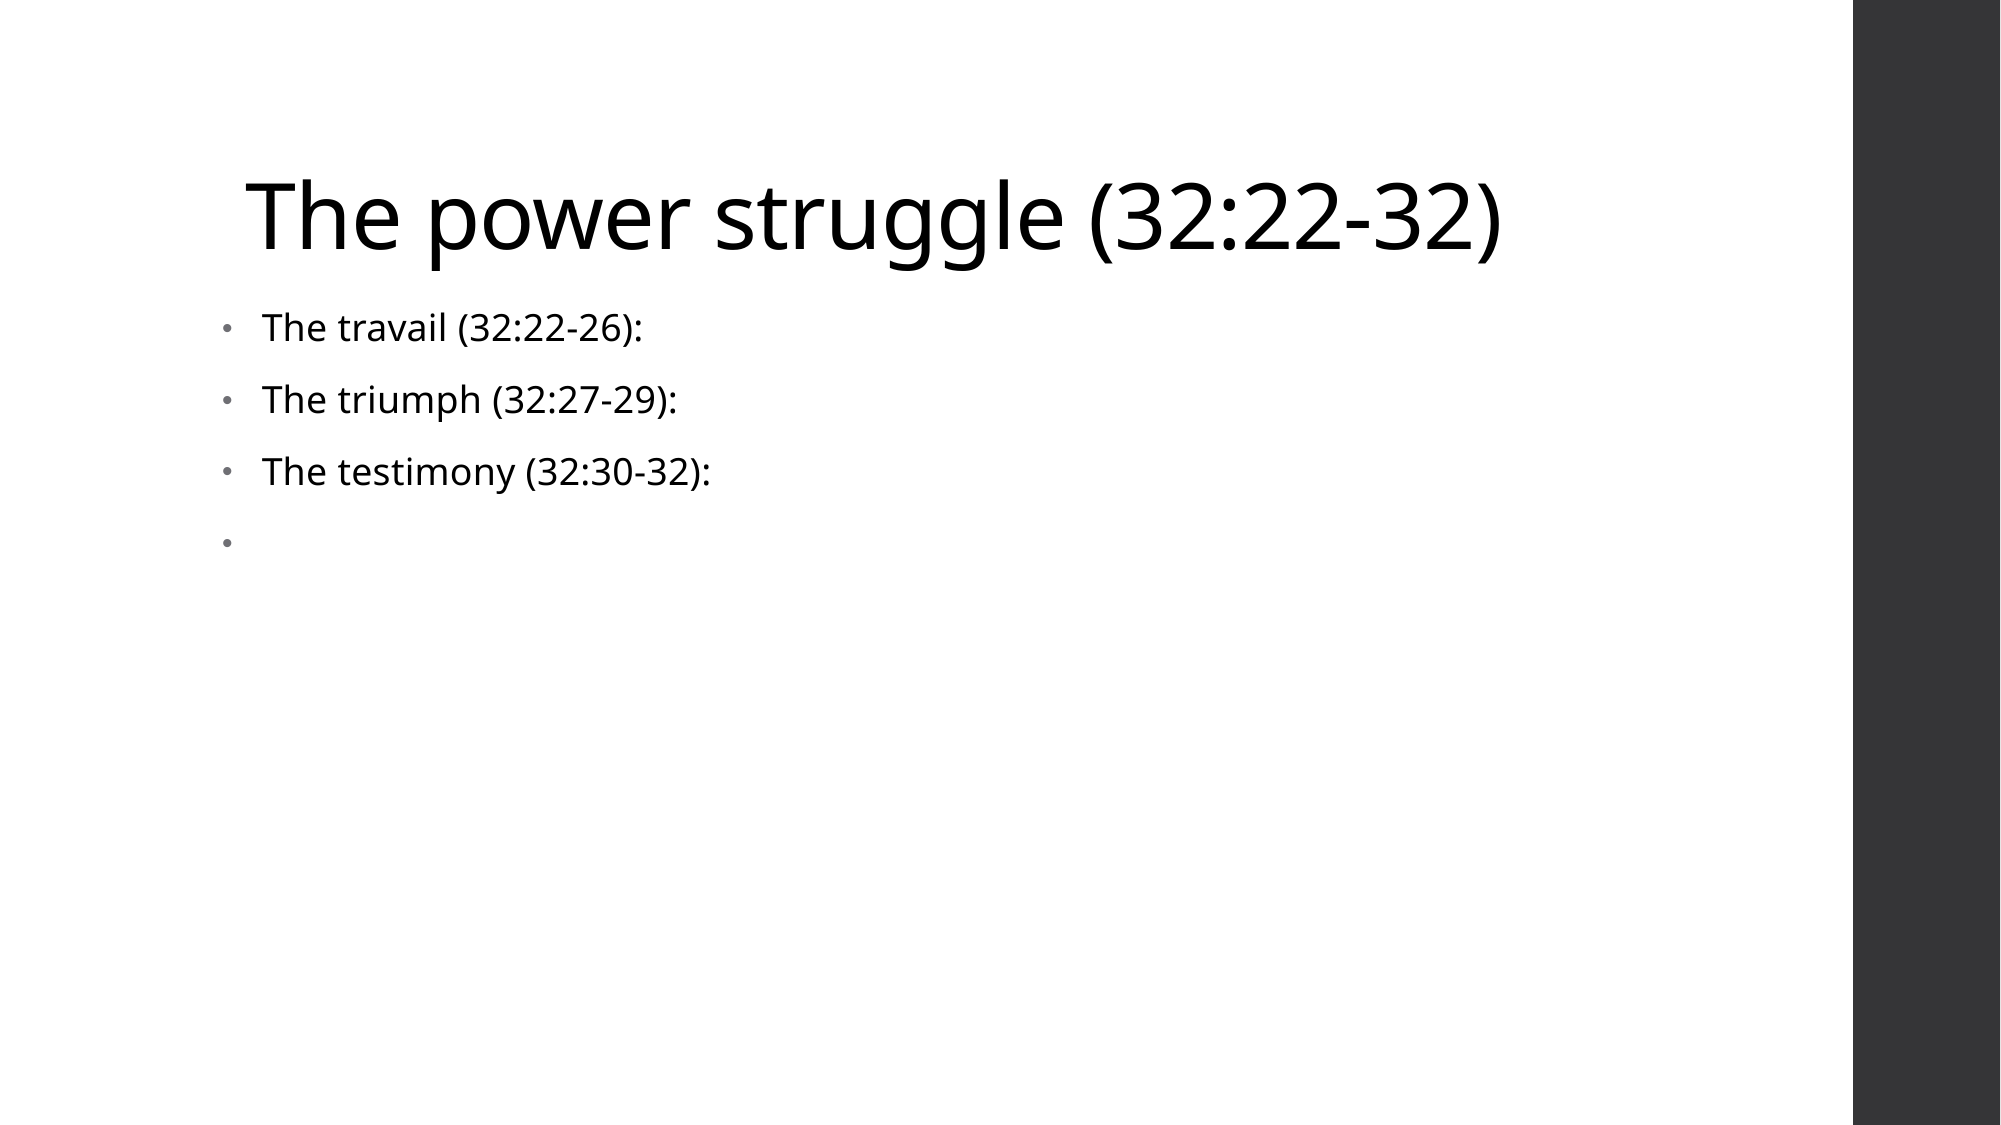

# The power struggle (32:22-32)
 The travail (32:22-26):
 The triumph (32:27-29):
 The testimony (32:30-32):